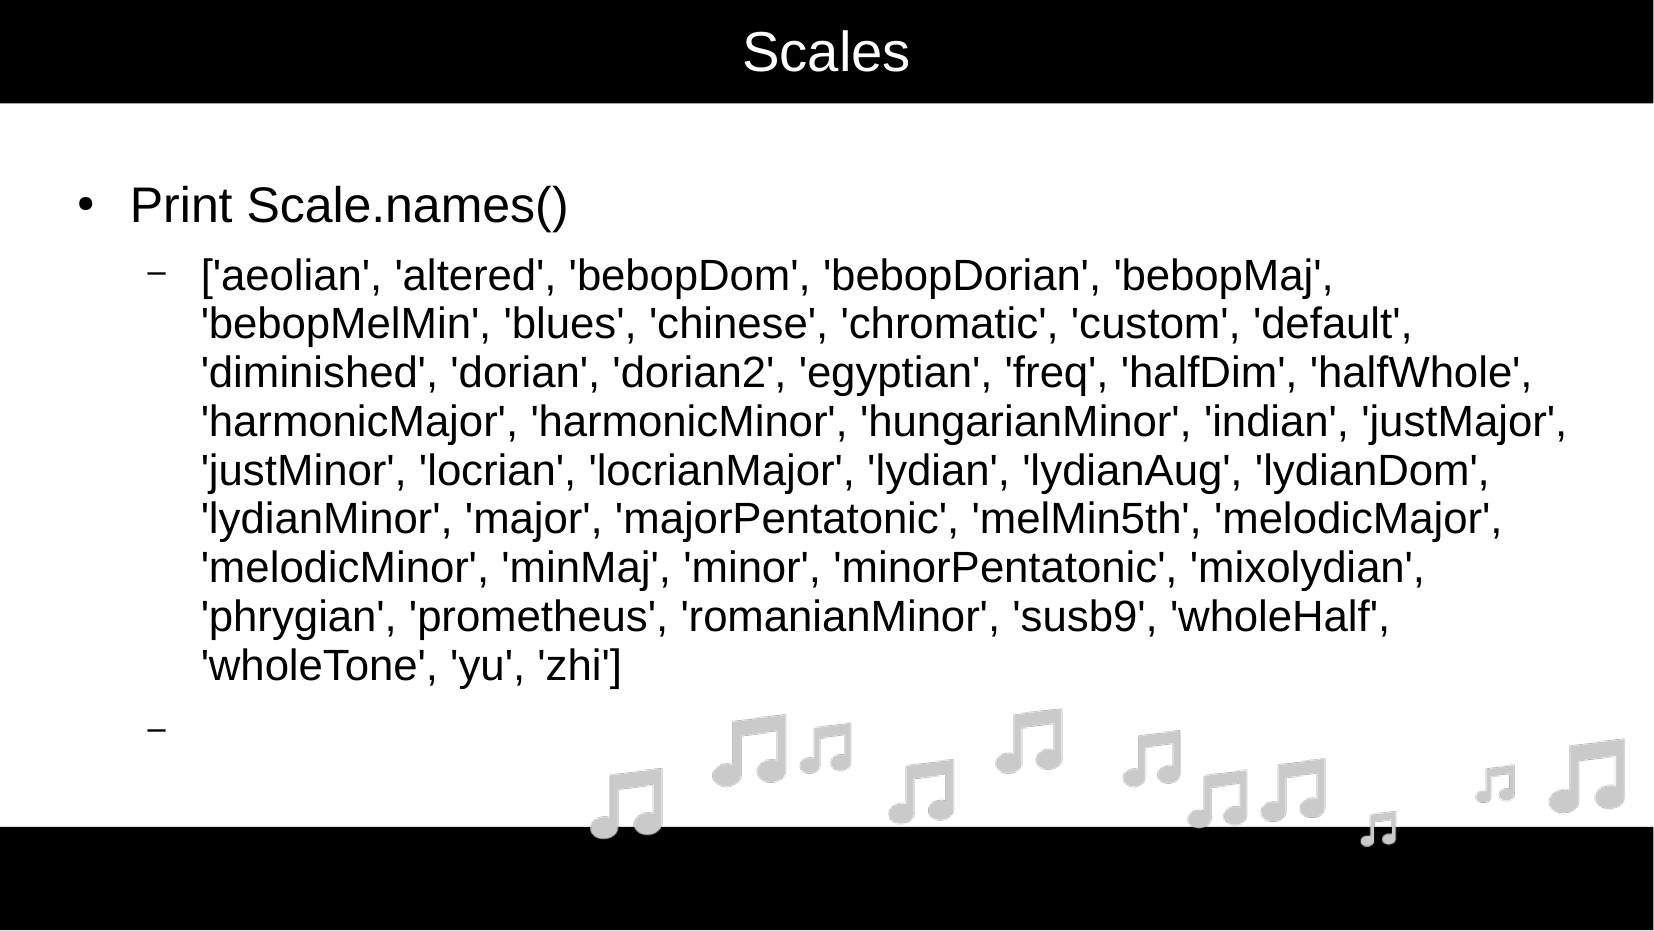

# Scales
Print Scale.names()
['aeolian', 'altered', 'bebopDom', 'bebopDorian', 'bebopMaj', 'bebopMelMin', 'blues', 'chinese', 'chromatic', 'custom', 'default', 'diminished', 'dorian', 'dorian2', 'egyptian', 'freq', 'halfDim', 'halfWhole', 'harmonicMajor', 'harmonicMinor', 'hungarianMinor', 'indian', 'justMajor', 'justMinor', 'locrian', 'locrianMajor', 'lydian', 'lydianAug', 'lydianDom', 'lydianMinor', 'major', 'majorPentatonic', 'melMin5th', 'melodicMajor', 'melodicMinor', 'minMaj', 'minor', 'minorPentatonic', 'mixolydian', 'phrygian', 'prometheus', 'romanianMinor', 'susb9', 'wholeHalf', 'wholeTone', 'yu', 'zhi']